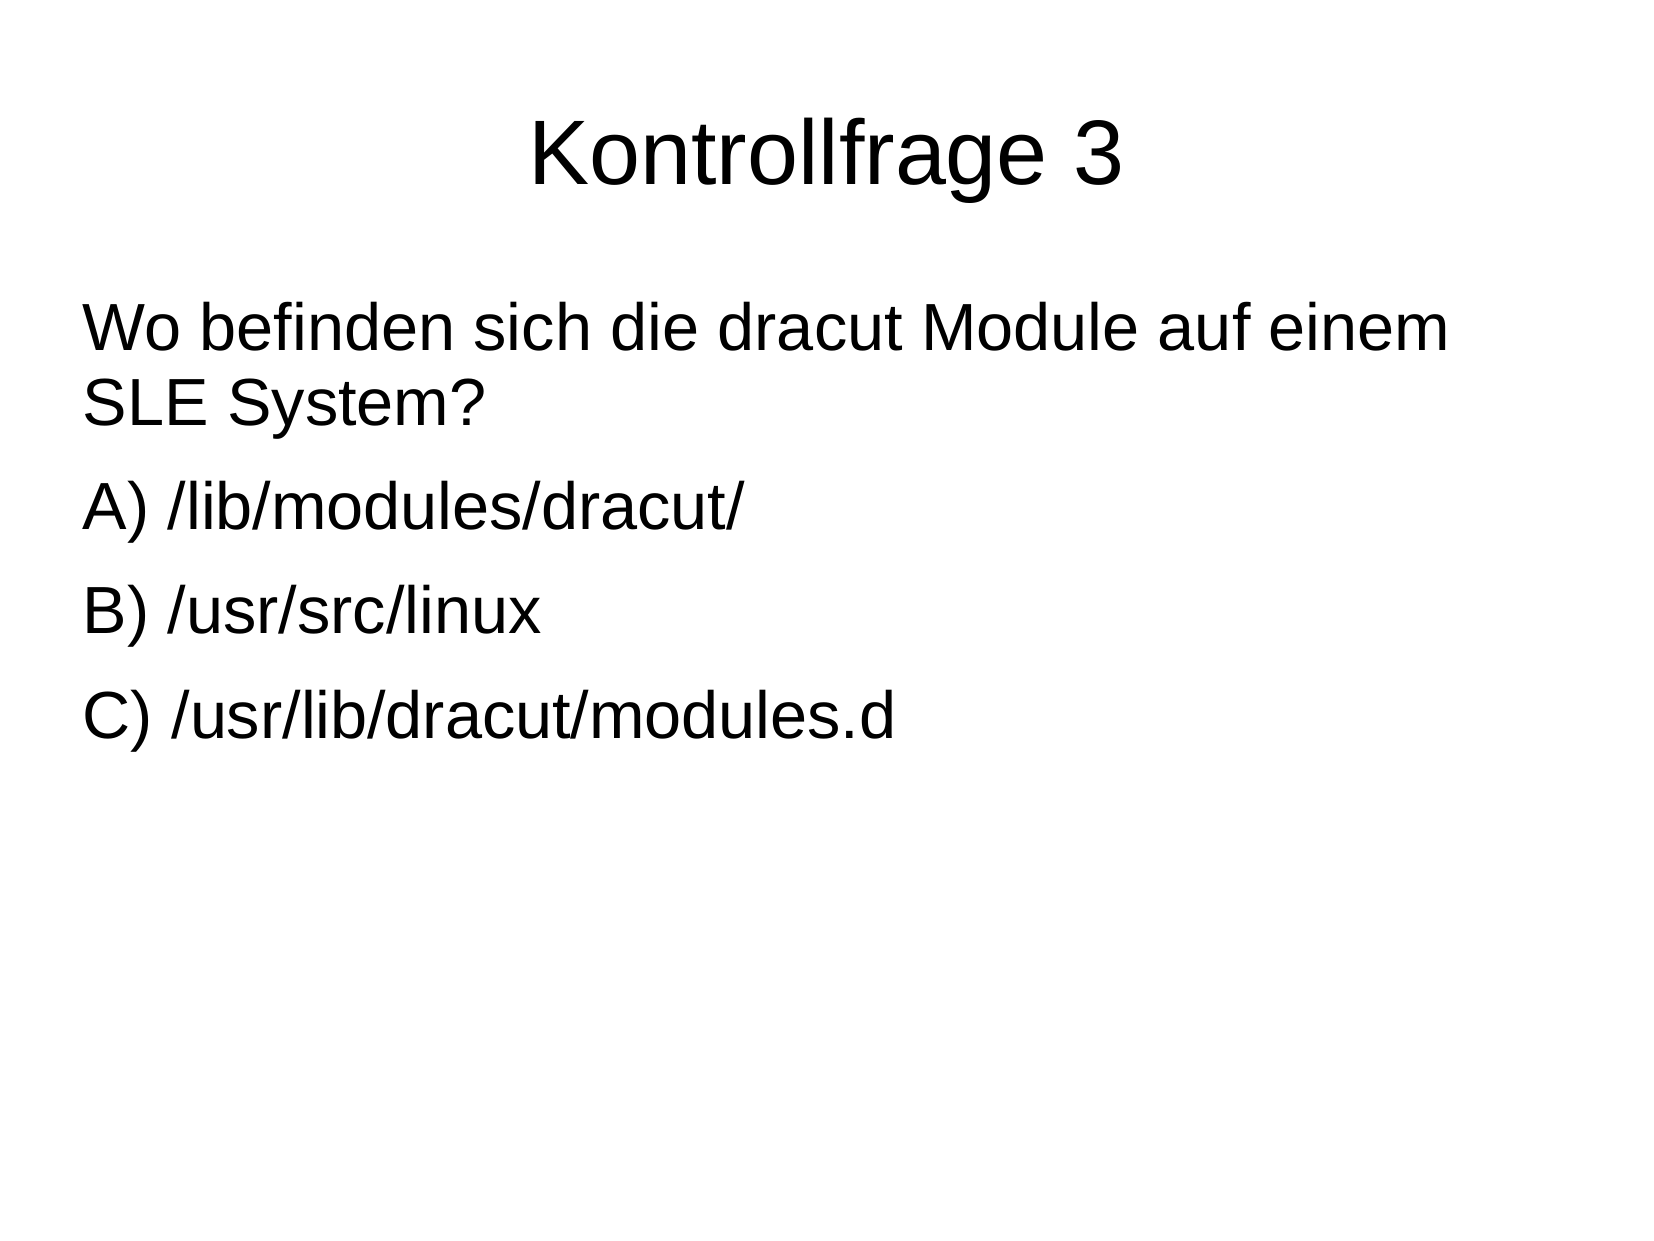

# Kontrollfrage 3
Wo befinden sich die dracut Module auf einem SLE System?
A) /lib/modules/dracut/
B) /usr/src/linux
C) /usr/lib/dracut/modules.d